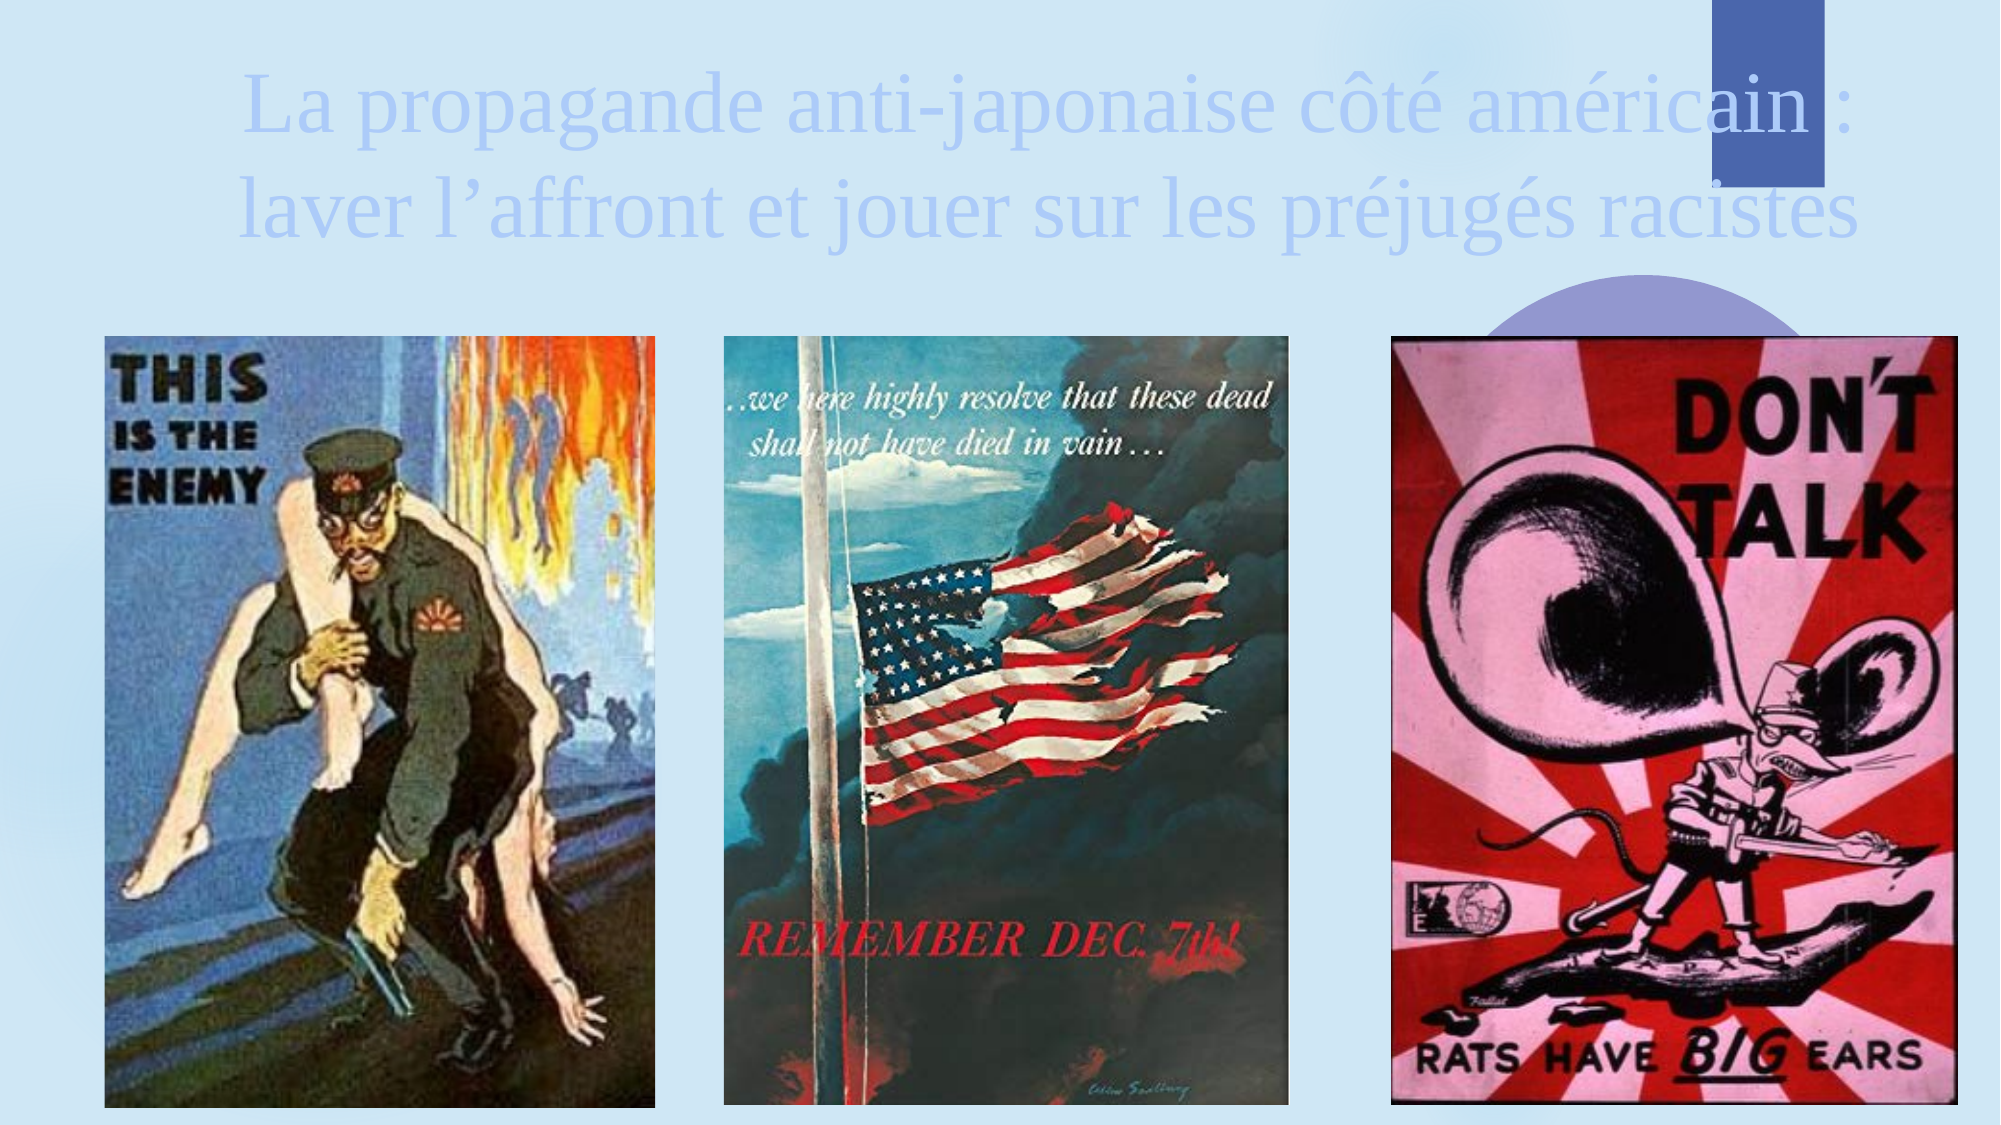

# La propagande anti-japonaise côté américain : laver l’affront et jouer sur les préjugés racistes